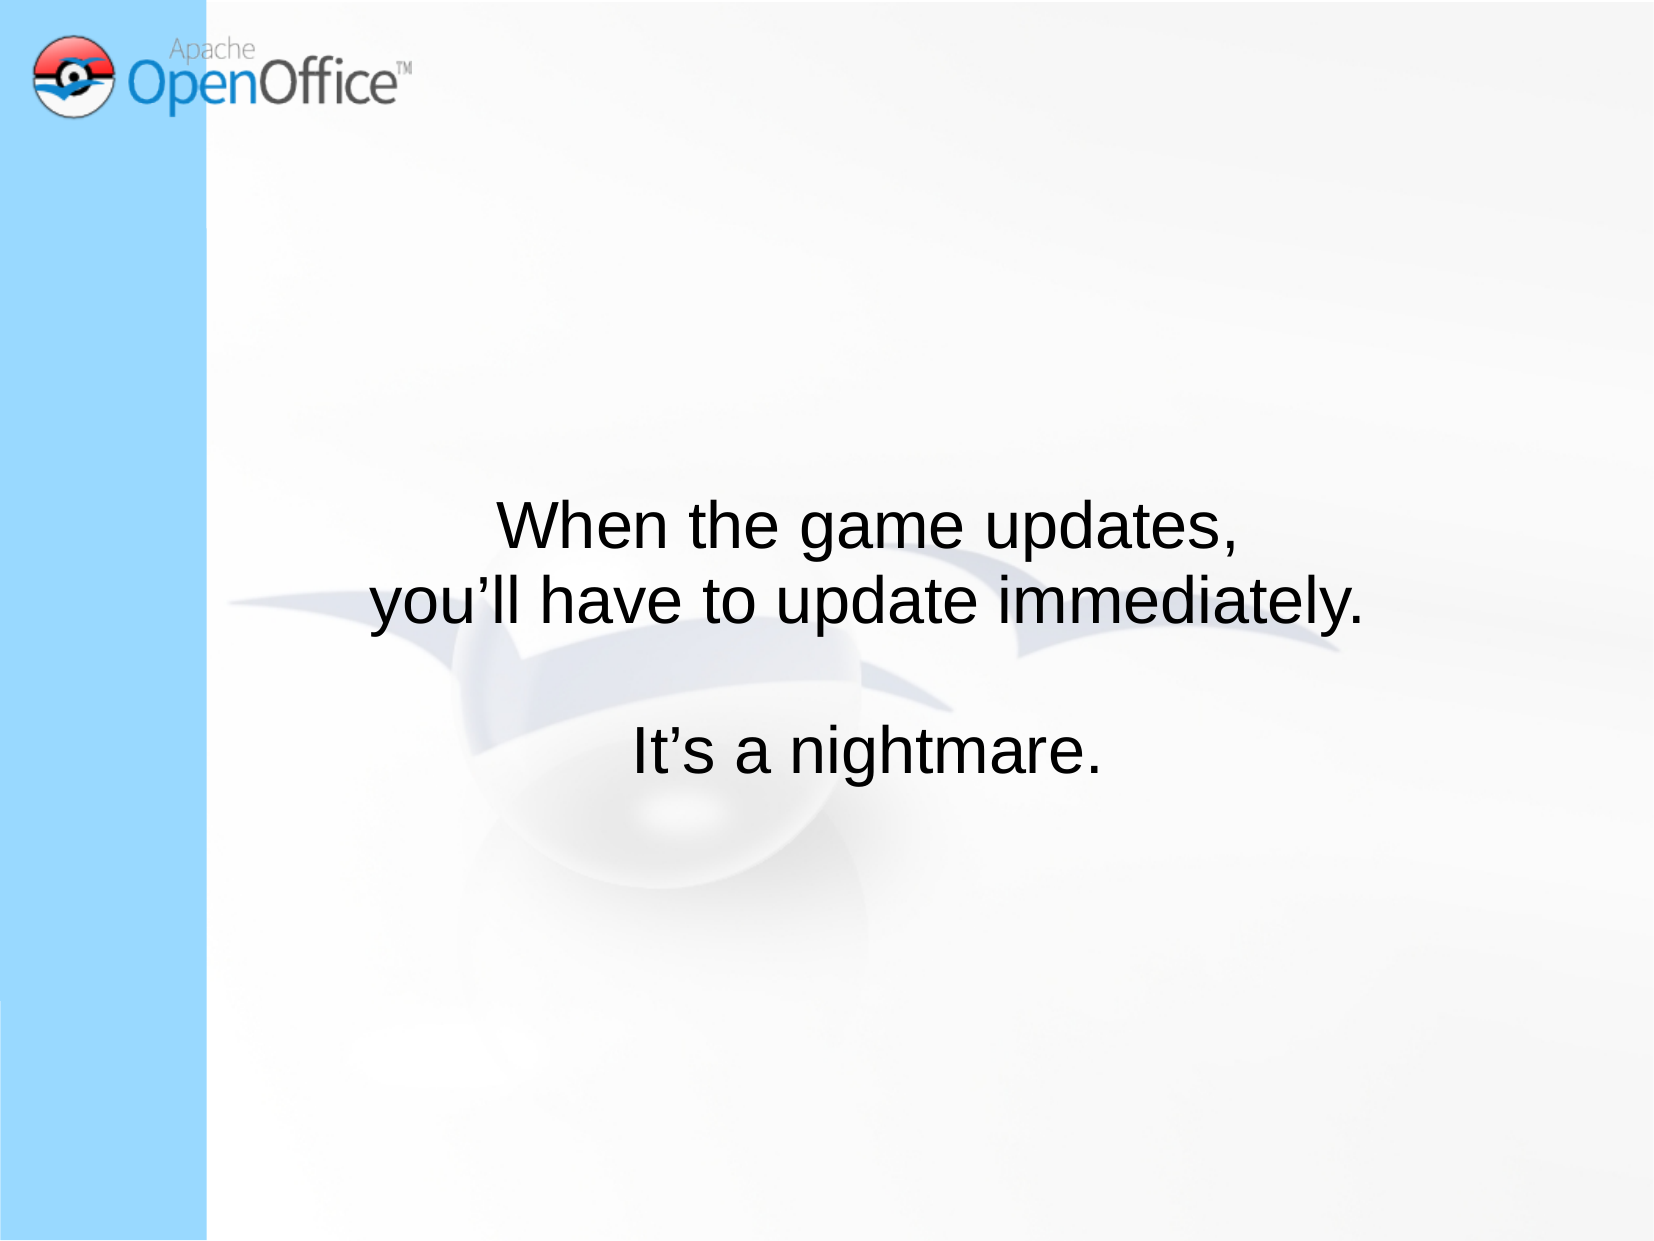

# When the game updates,
you’ll have to update immediately.
It’s a nightmare.